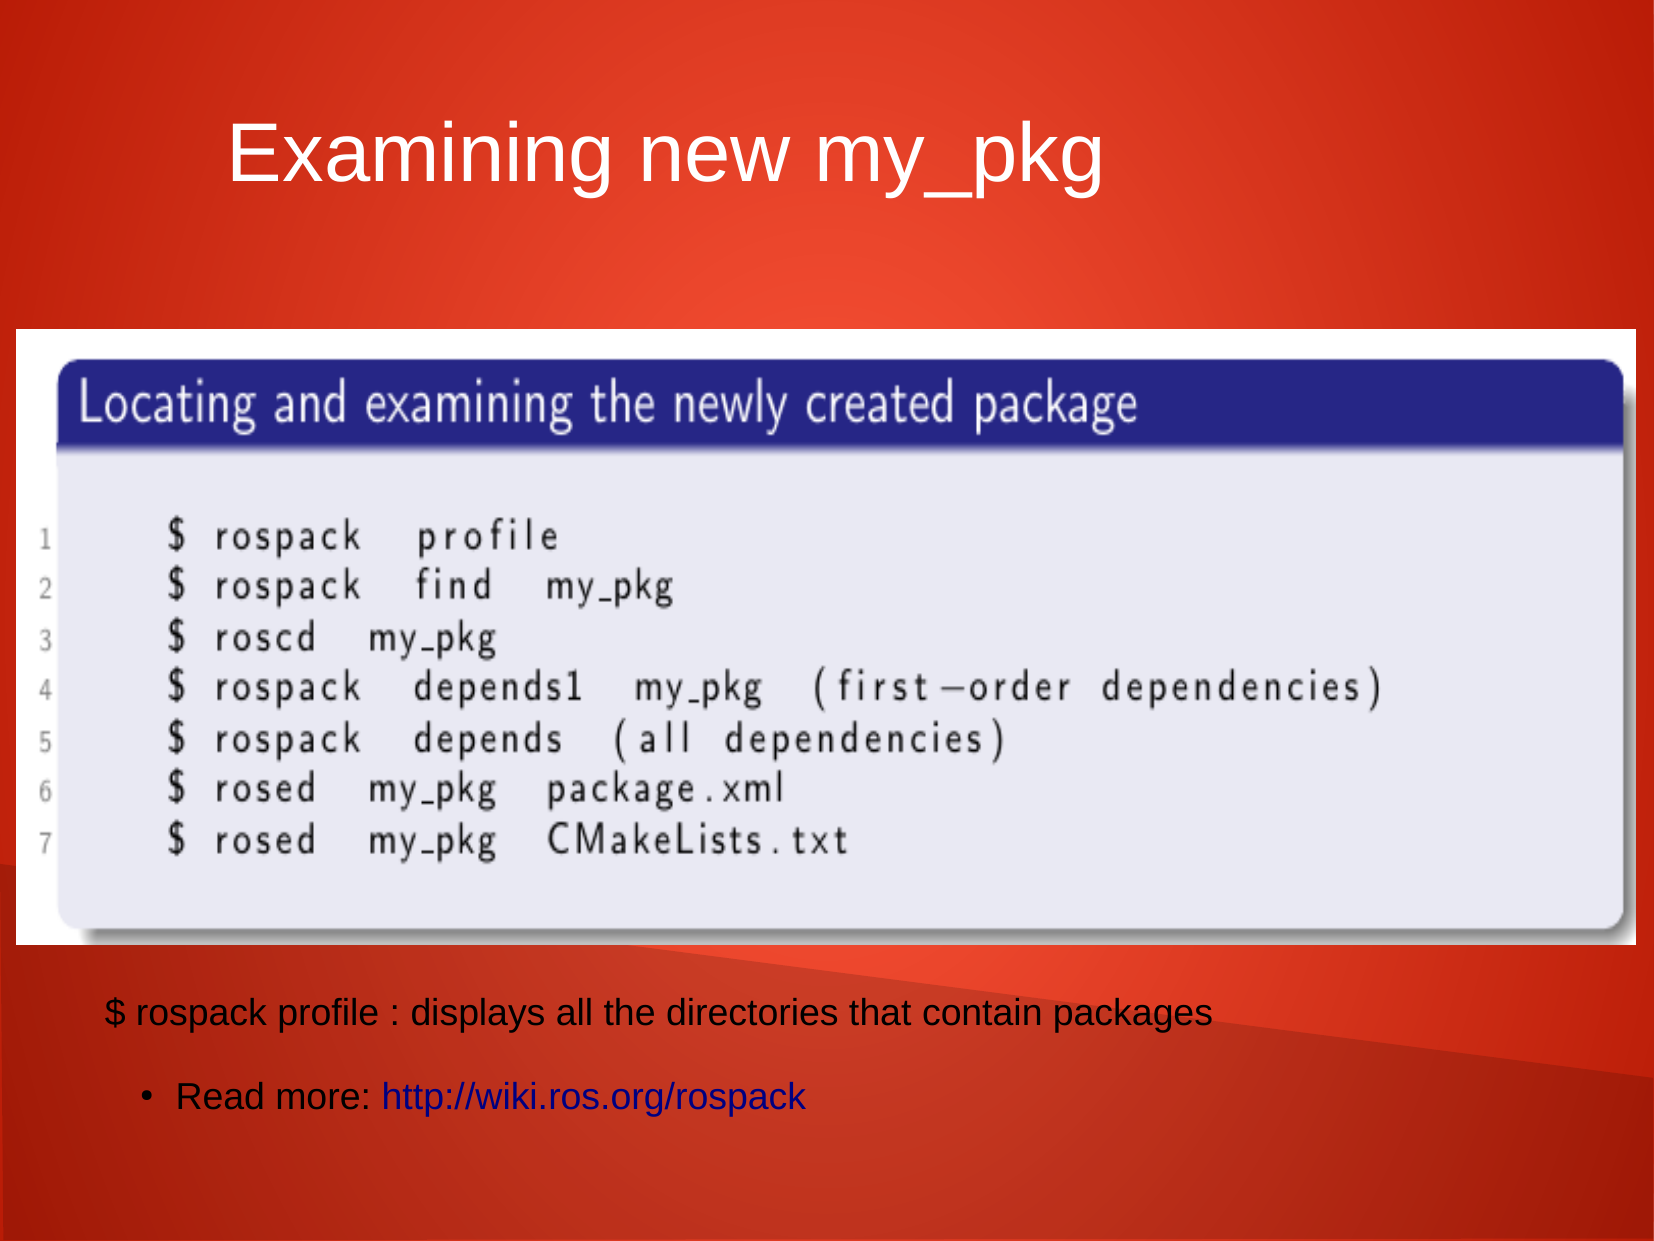

# Examining new my_pkg
$ rospack profile : displays all the directories that contain packages
Read more: http://wiki.ros.org/rospack